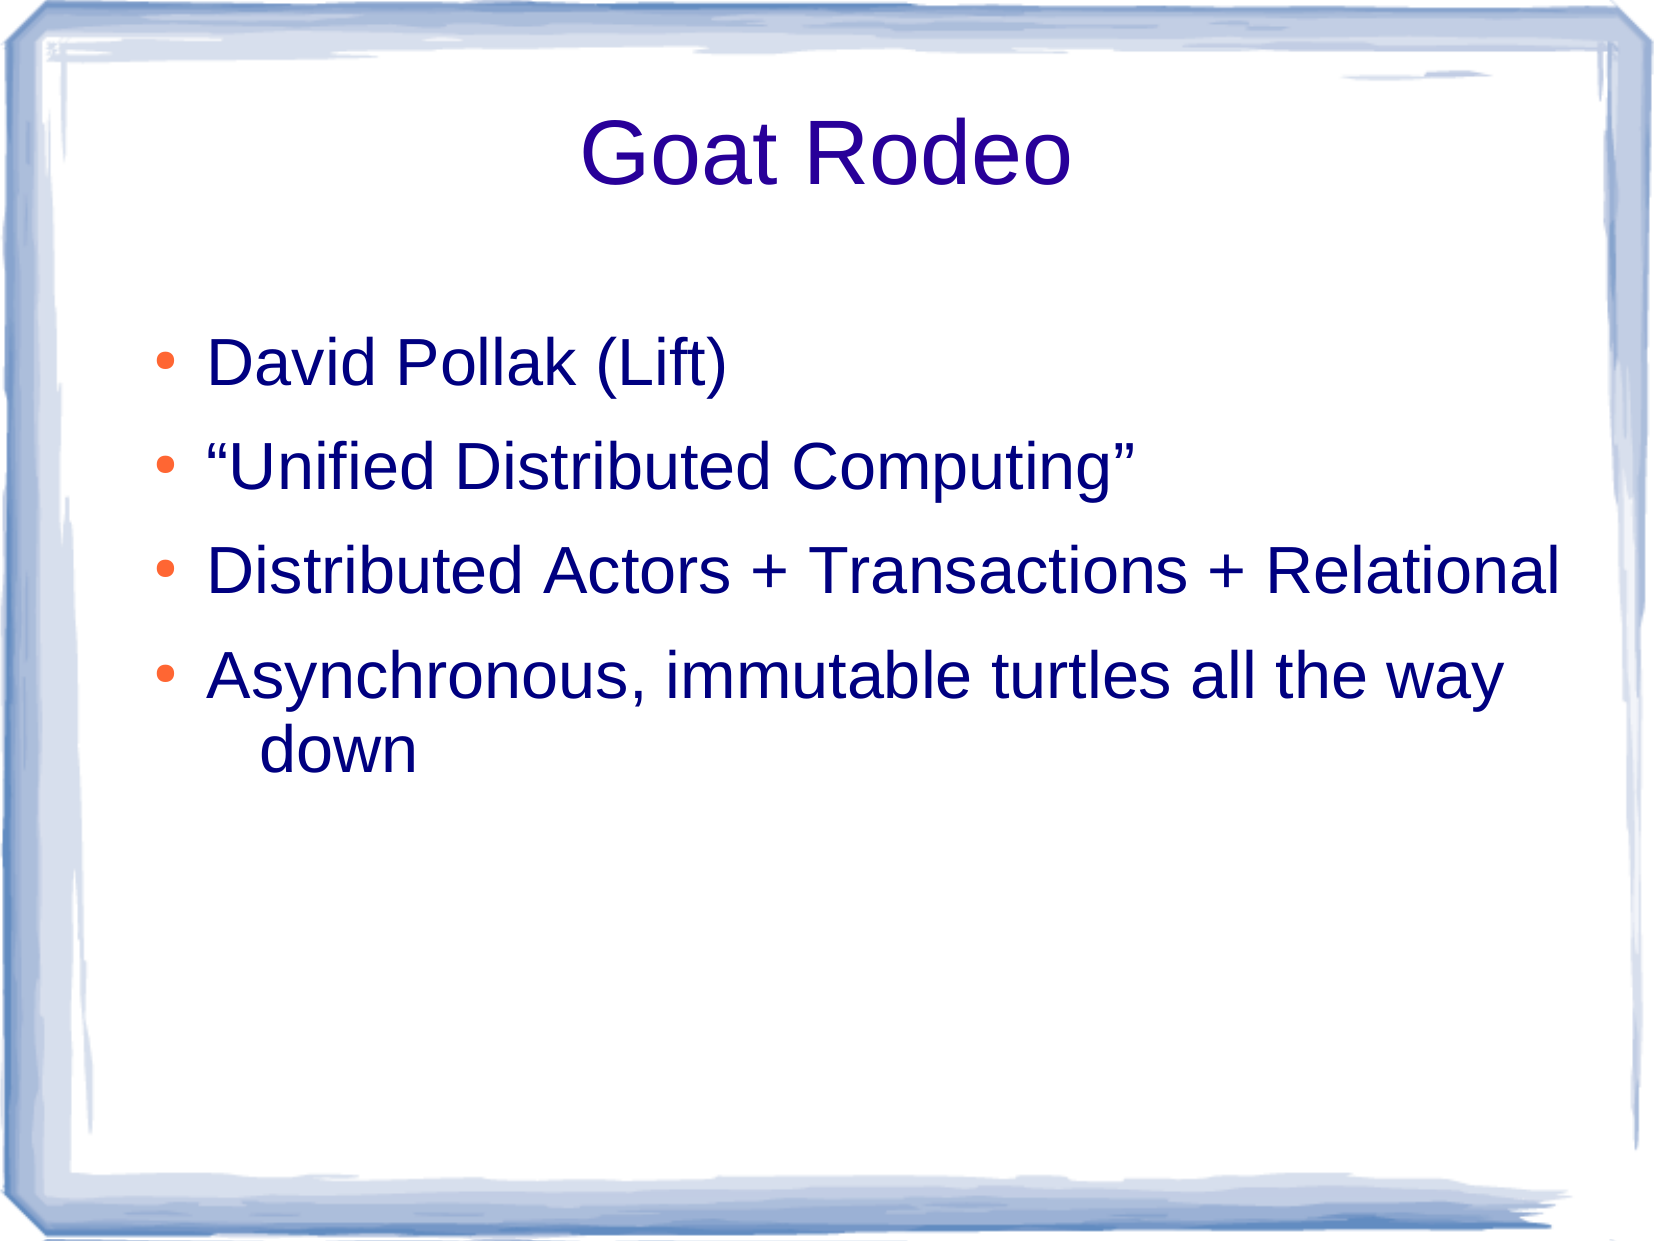

# Goat Rodeo
David Pollak (Lift)
“Unified Distributed Computing”
Distributed Actors + Transactions + Relational
Asynchronous, immutable turtles all the way down